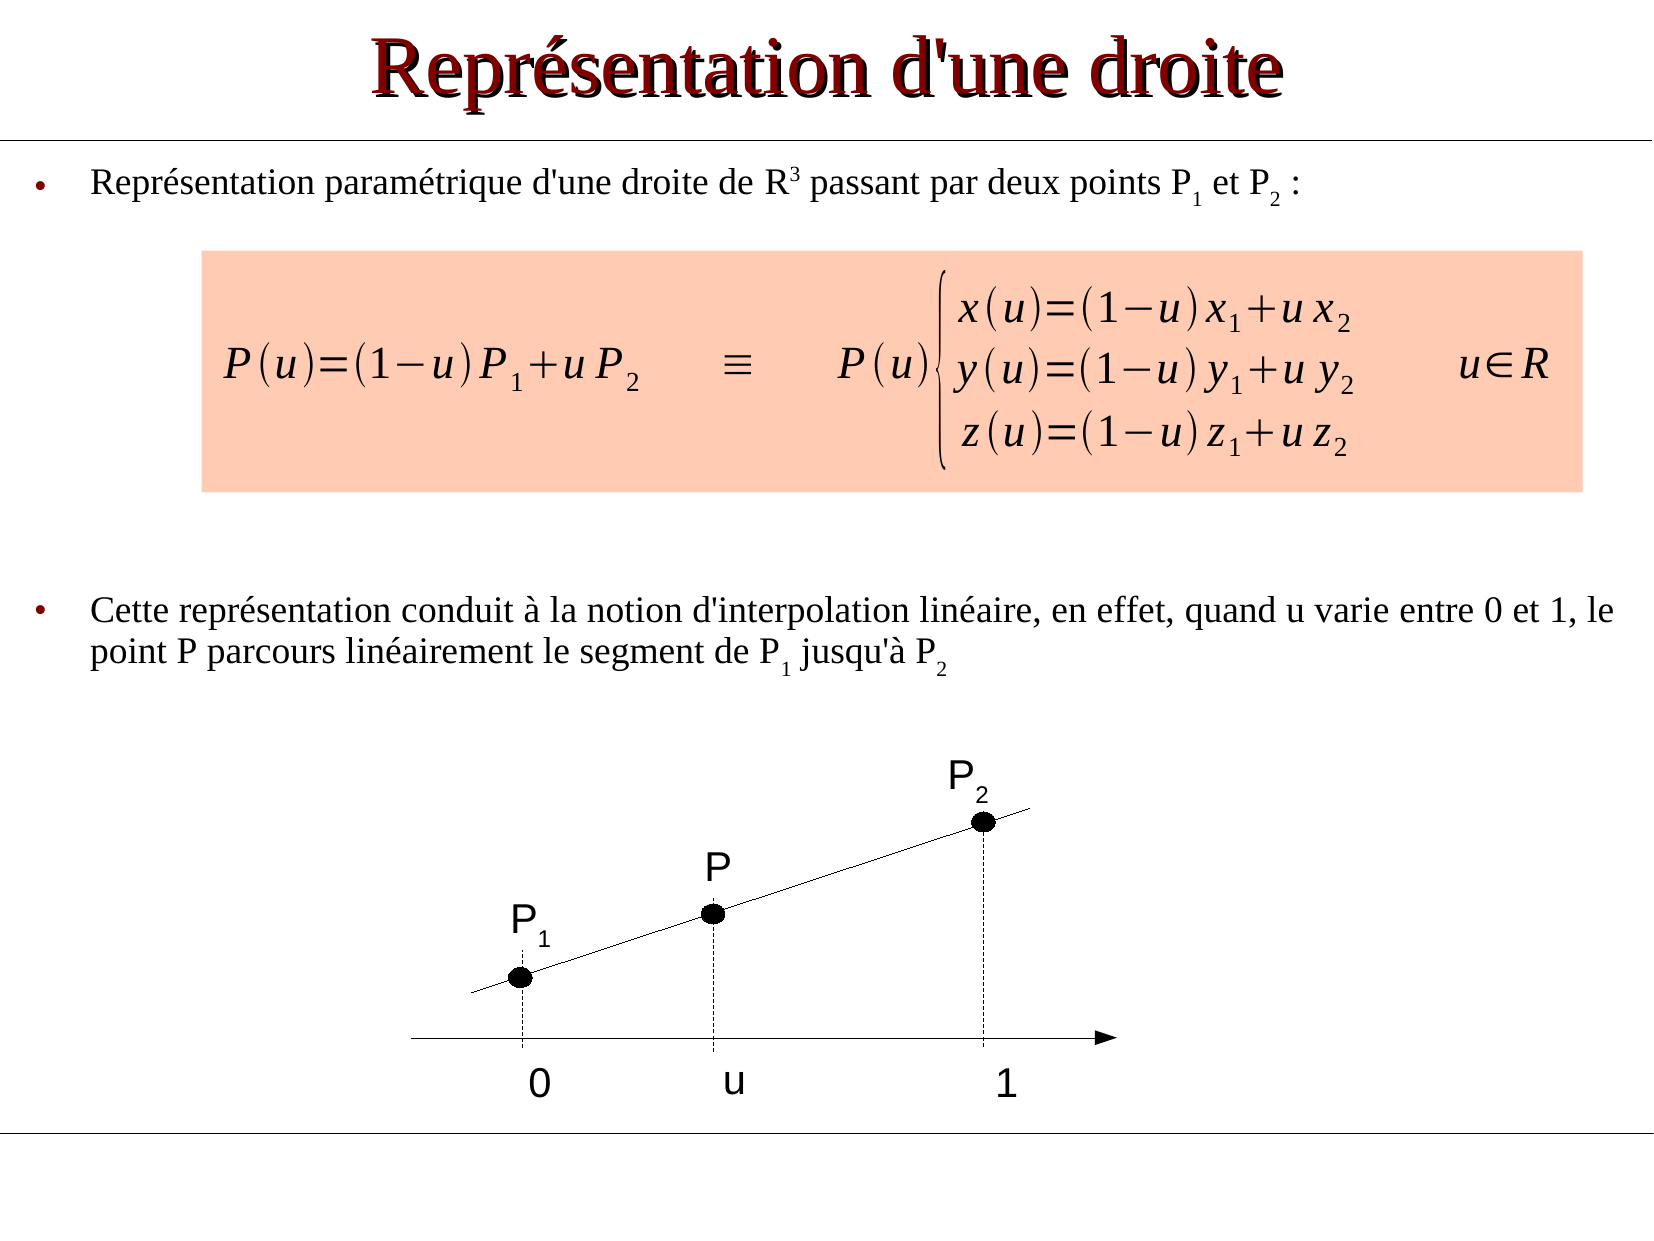

# Représentation d'une droite
Représentation paramétrique d'une droite de R3 passant par deux points P1 et P2 :
Cette représentation conduit à la notion d'interpolation linéaire, en effet, quand u varie entre 0 et 1, le point P parcours linéairement le segment de P1 jusqu'à P2
P2
P
P1
u
0
1